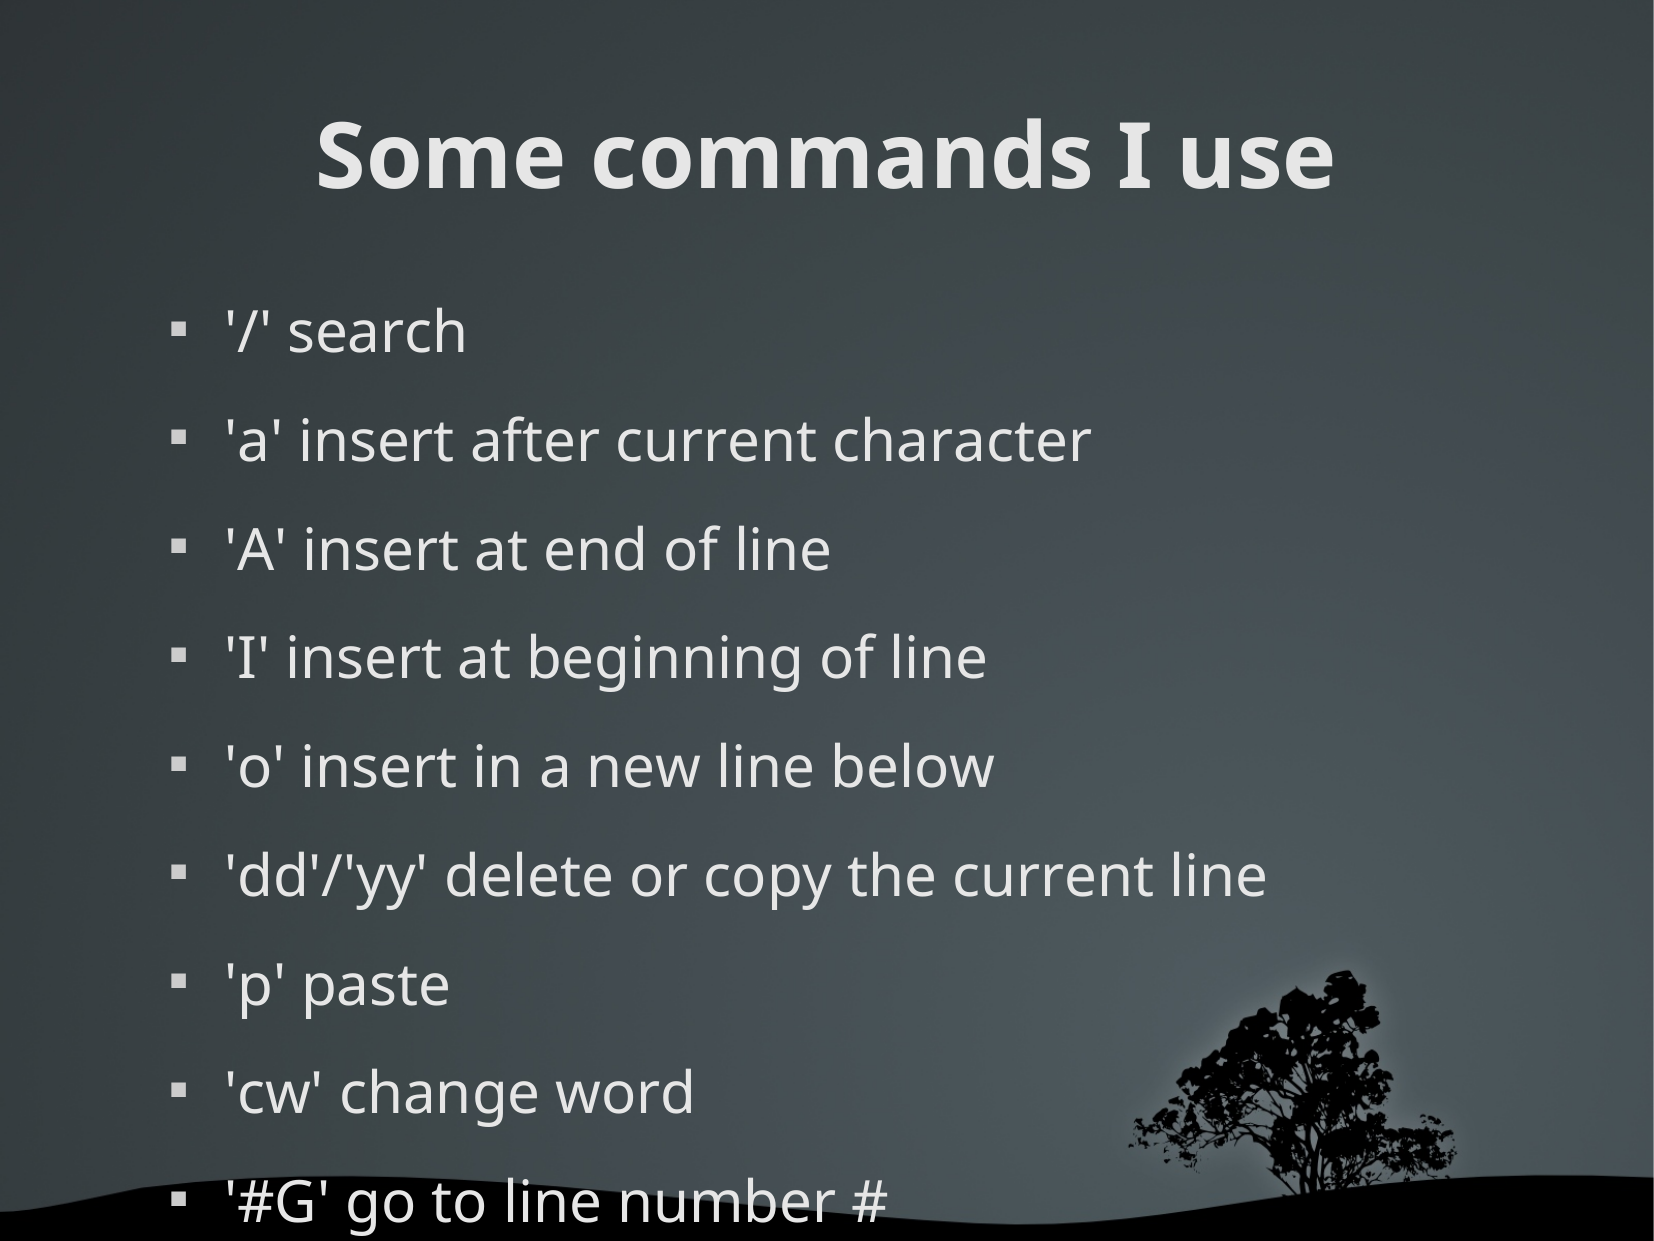

# Some commands I use
'/' search
'a' insert after current character
'A' insert at end of line
'I' insert at beginning of line
'o' insert in a new line below
'dd'/'yy' delete or copy the current line
'p' paste
'cw' change word
'#G' go to line number #